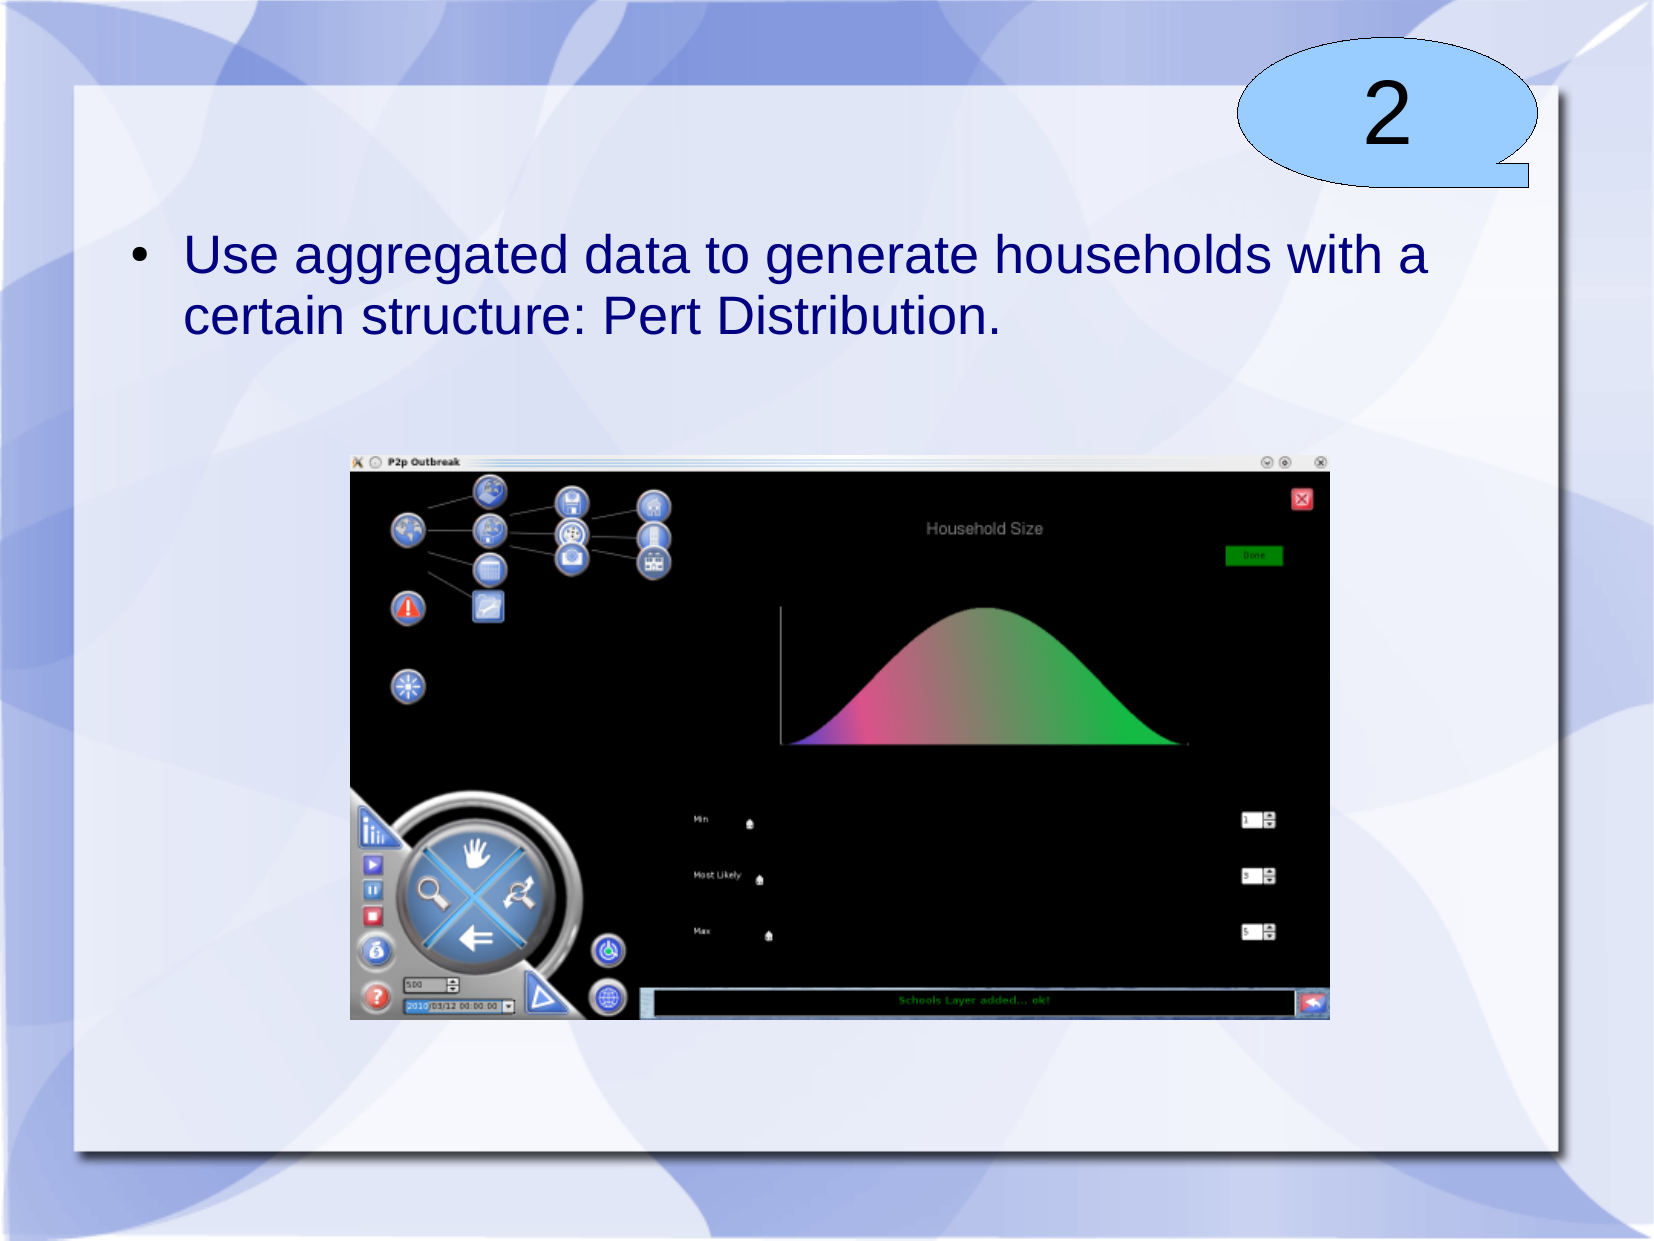

2
# Use aggregated data to generate households with a certain structure: Pert Distribution.